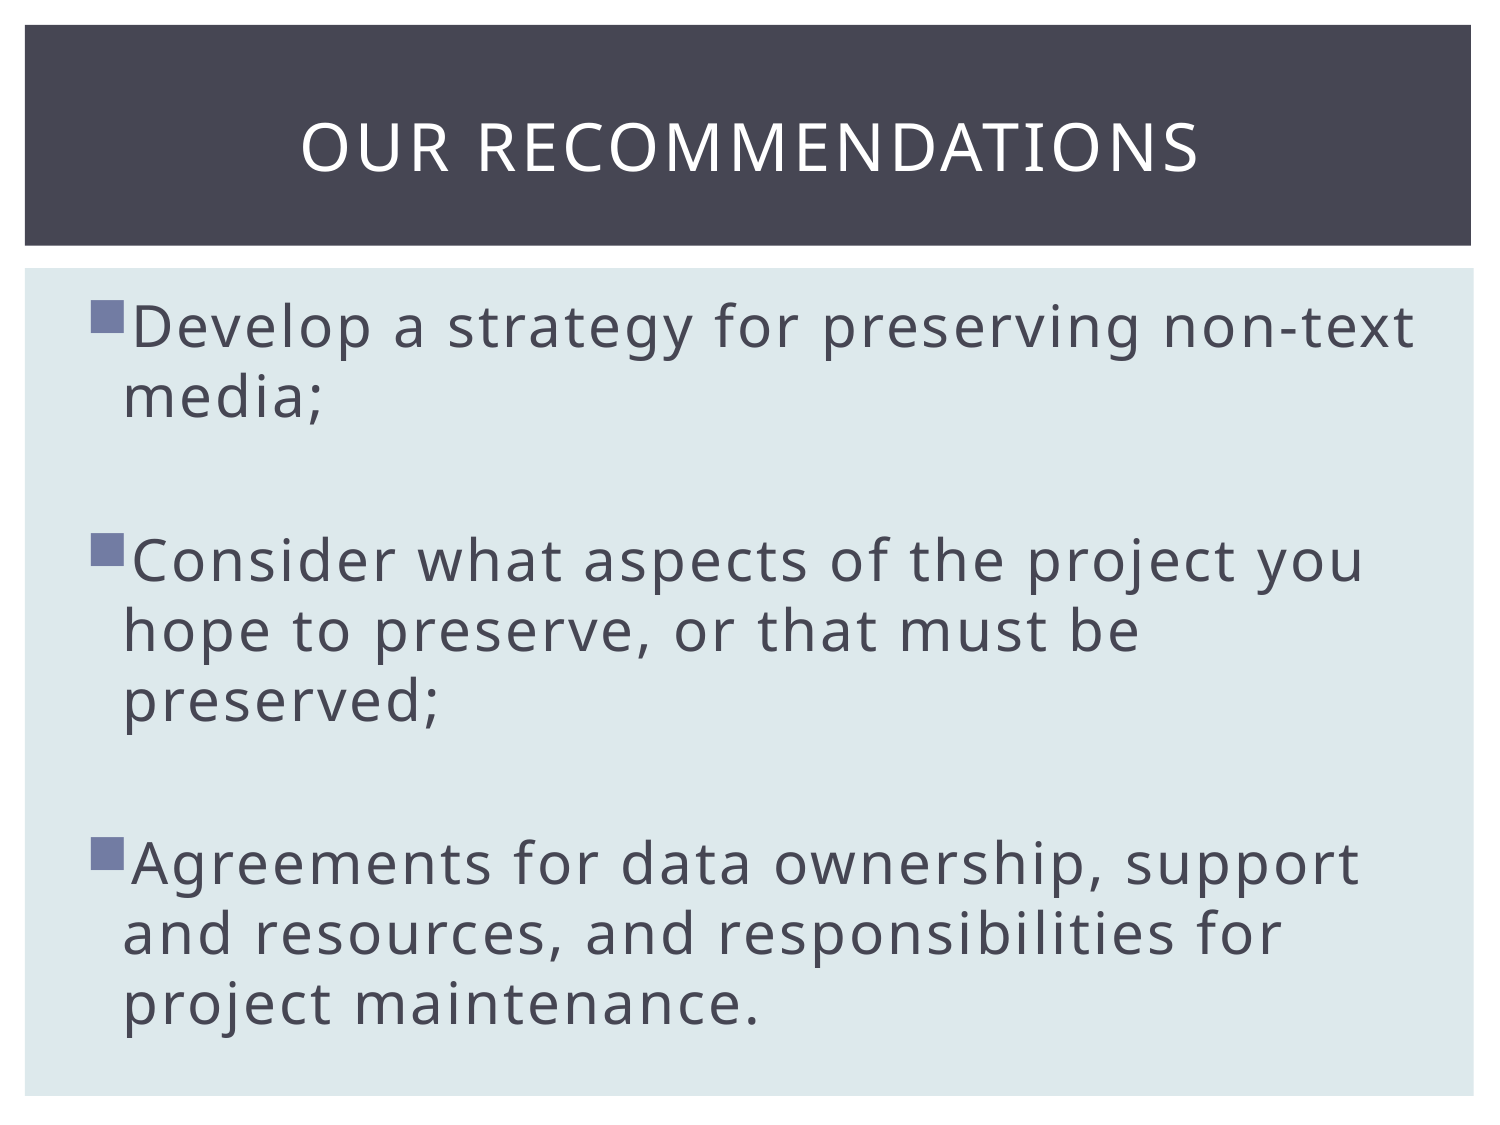

Our recommendations
# Develop a strategy for preserving non-text media;
Consider what aspects of the project you hope to preserve, or that must be preserved;
Agreements for data ownership, support and resources, and responsibilities for project maintenance.